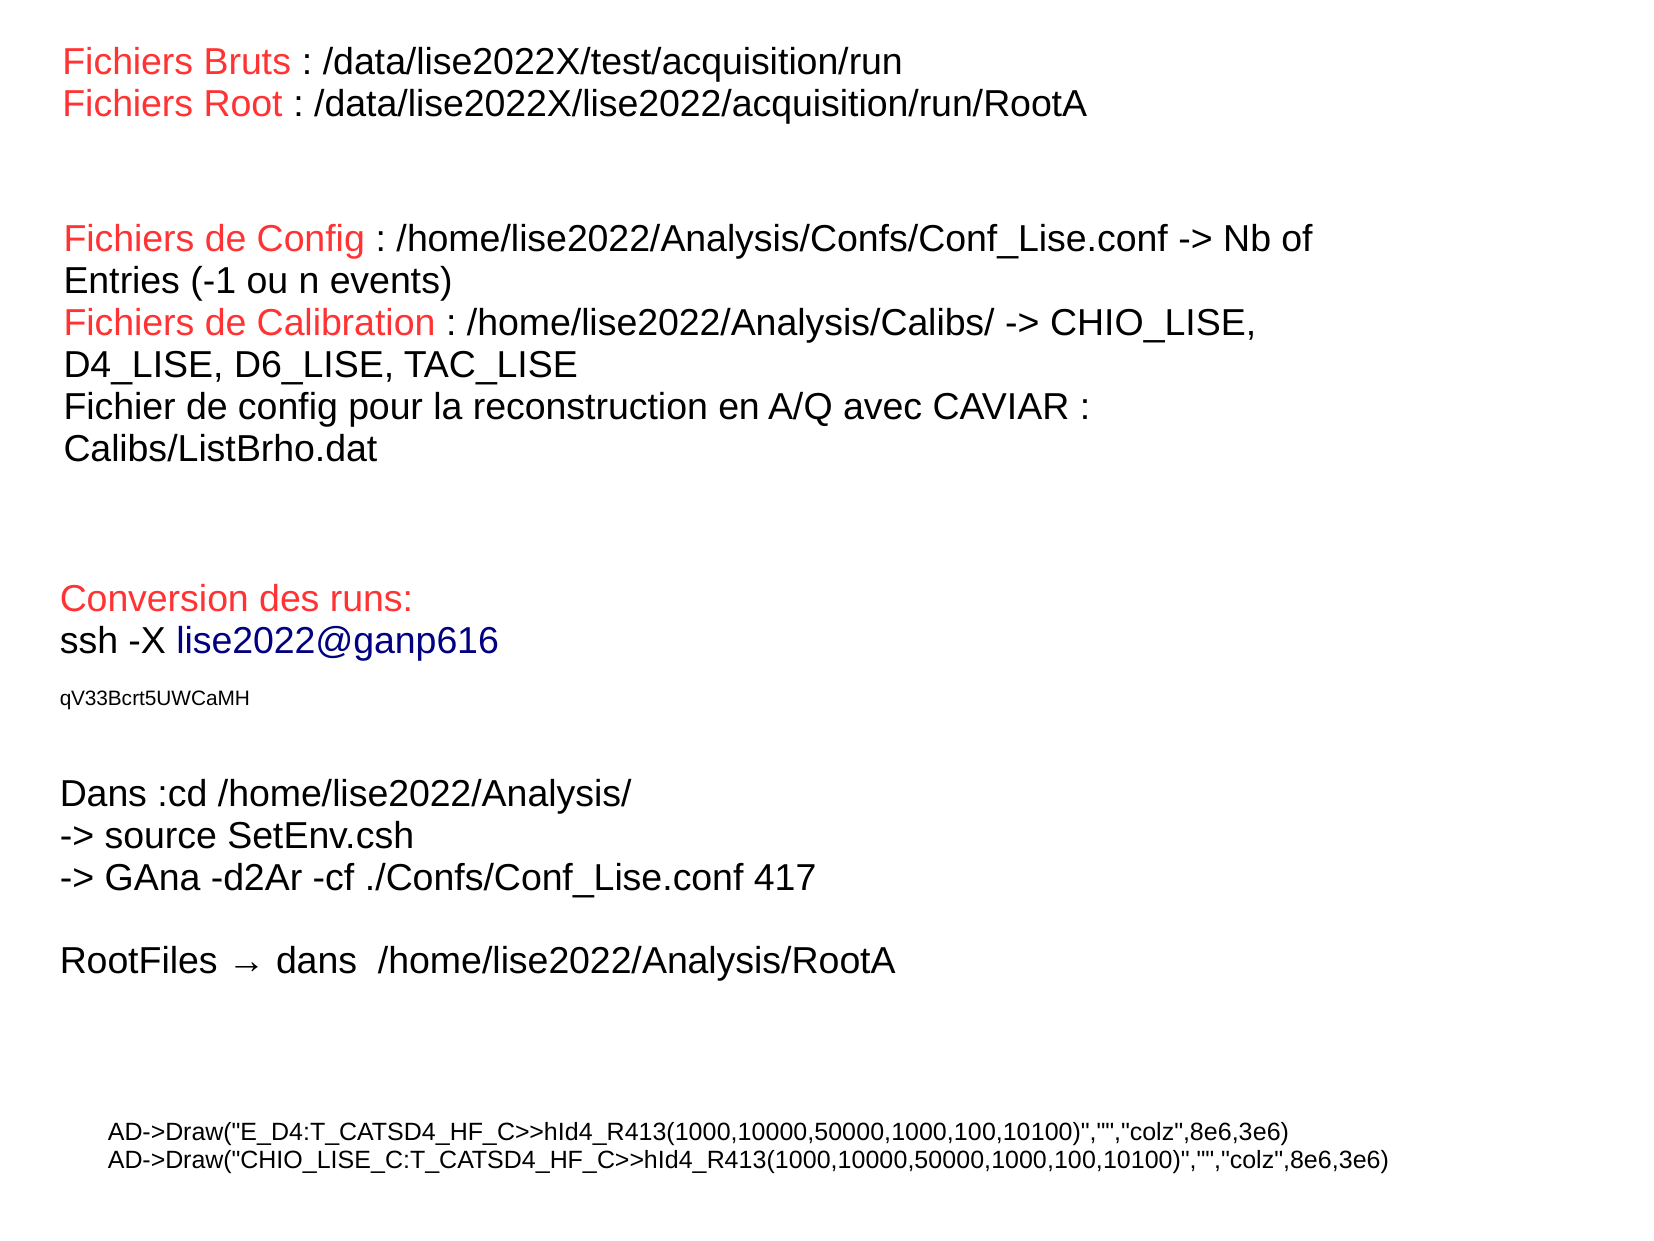

Fichiers Bruts : /data/lise2022X/test/acquisition/run
Fichiers Root : /data/lise2022X/lise2022/acquisition/run/RootA
Fichiers de Config : /home/lise2022/Analysis/Confs/Conf_Lise.conf -> Nb of Entries (-1 ou n events)
Fichiers de Calibration : /home/lise2022/Analysis/Calibs/ -> CHIO_LISE, D4_LISE, D6_LISE, TAC_LISE
Fichier de config pour la reconstruction en A/Q avec CAVIAR : Calibs/ListBrho.dat
Conversion des runs:
ssh -X lise2022@ganp616
qV33Bcrt5UWCaMH
Dans :cd /home/lise2022/Analysis/
-> source SetEnv.csh
-> GAna -d2Ar -cf ./Confs/Conf_Lise.conf 417
RootFiles → dans /home/lise2022/Analysis/RootA
AD->Draw("E_D4:T_CATSD4_HF_C>>hId4_R413(1000,10000,50000,1000,100,10100)","","colz",8e6,3e6)
AD->Draw("CHIO_LISE_C:T_CATSD4_HF_C>>hId4_R413(1000,10000,50000,1000,100,10100)","","colz",8e6,3e6)